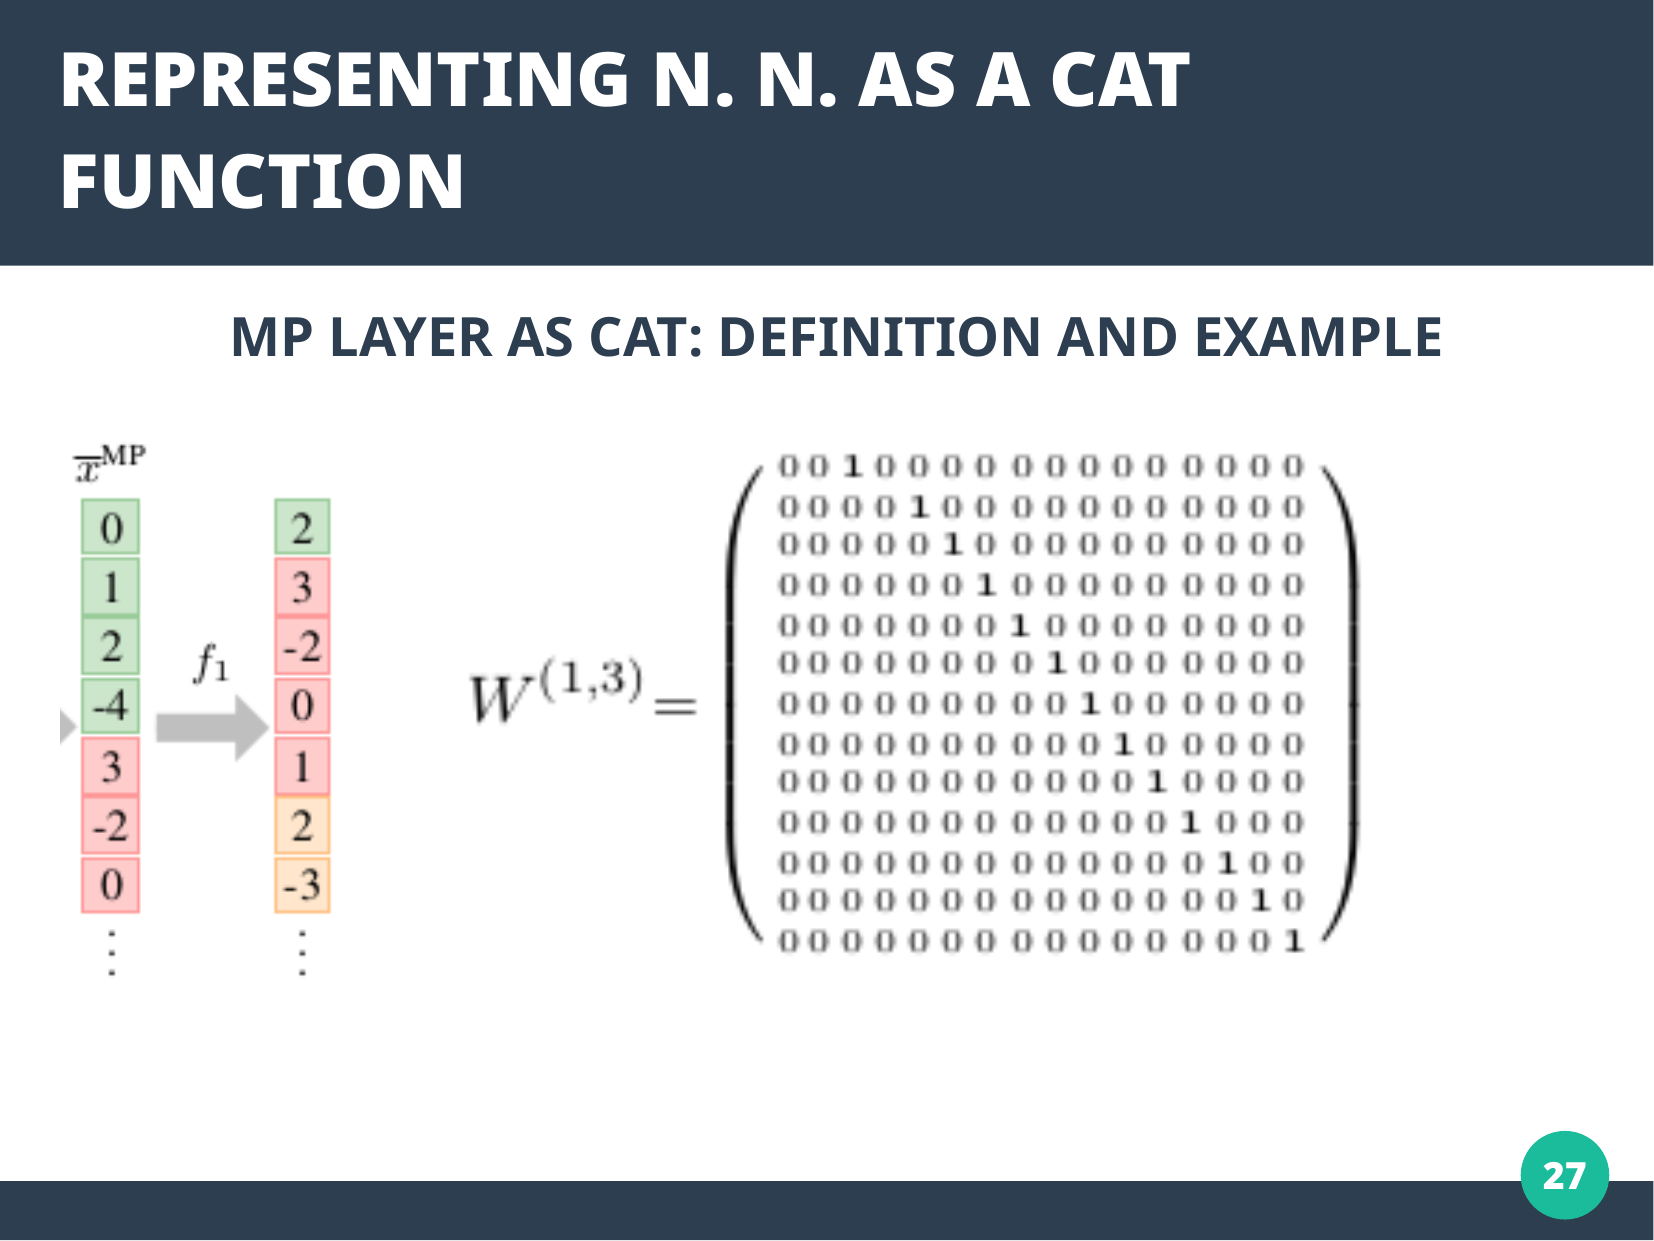

# REPRESENTING N. N. AS A CAT FUNCTION
MP LAYER AS CAT: DEFINITION AND EXAMPLE
27